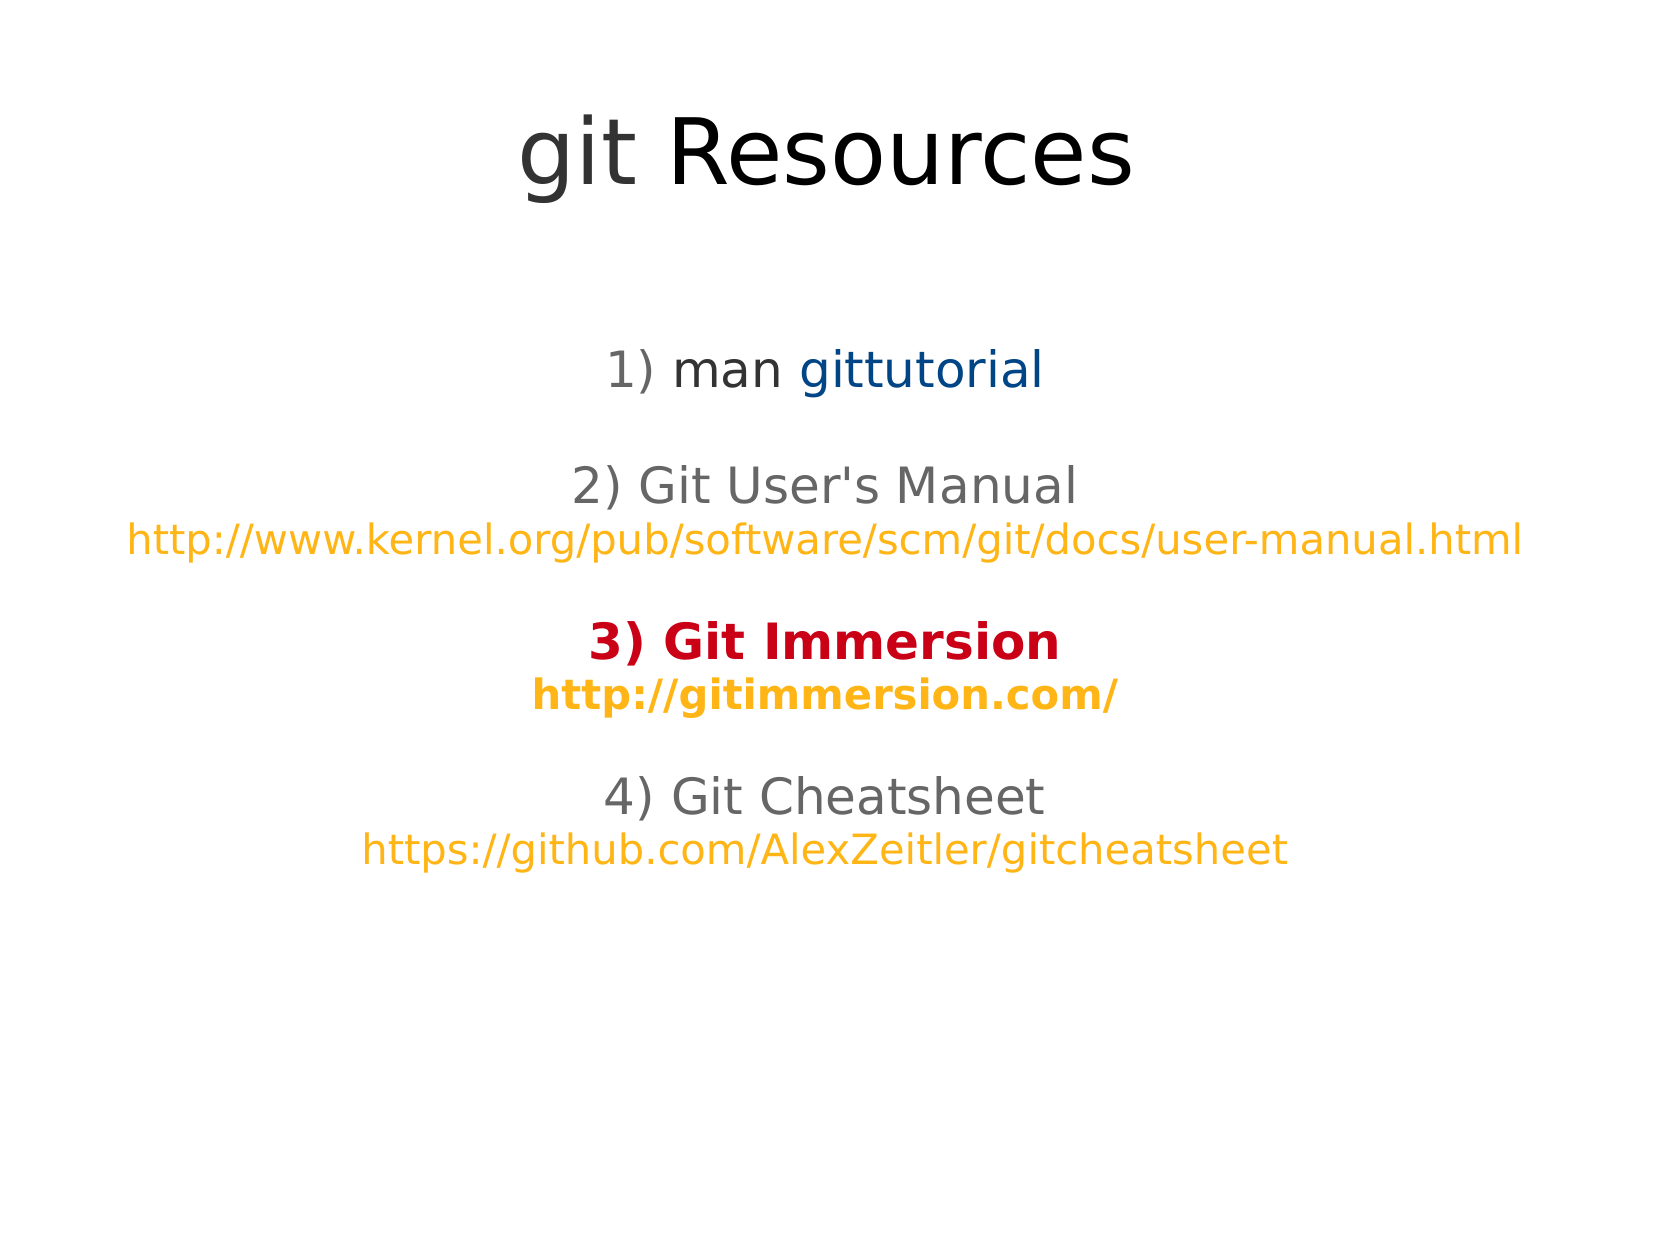

# git Resources
1) man gittutorial
2) Git User's Manualhttp://www.kernel.org/pub/software/scm/git/docs/user-manual.html
3) Git Immersion
http://gitimmersion.com/
4) Git Cheatsheet
https://github.com/AlexZeitler/gitcheatsheet